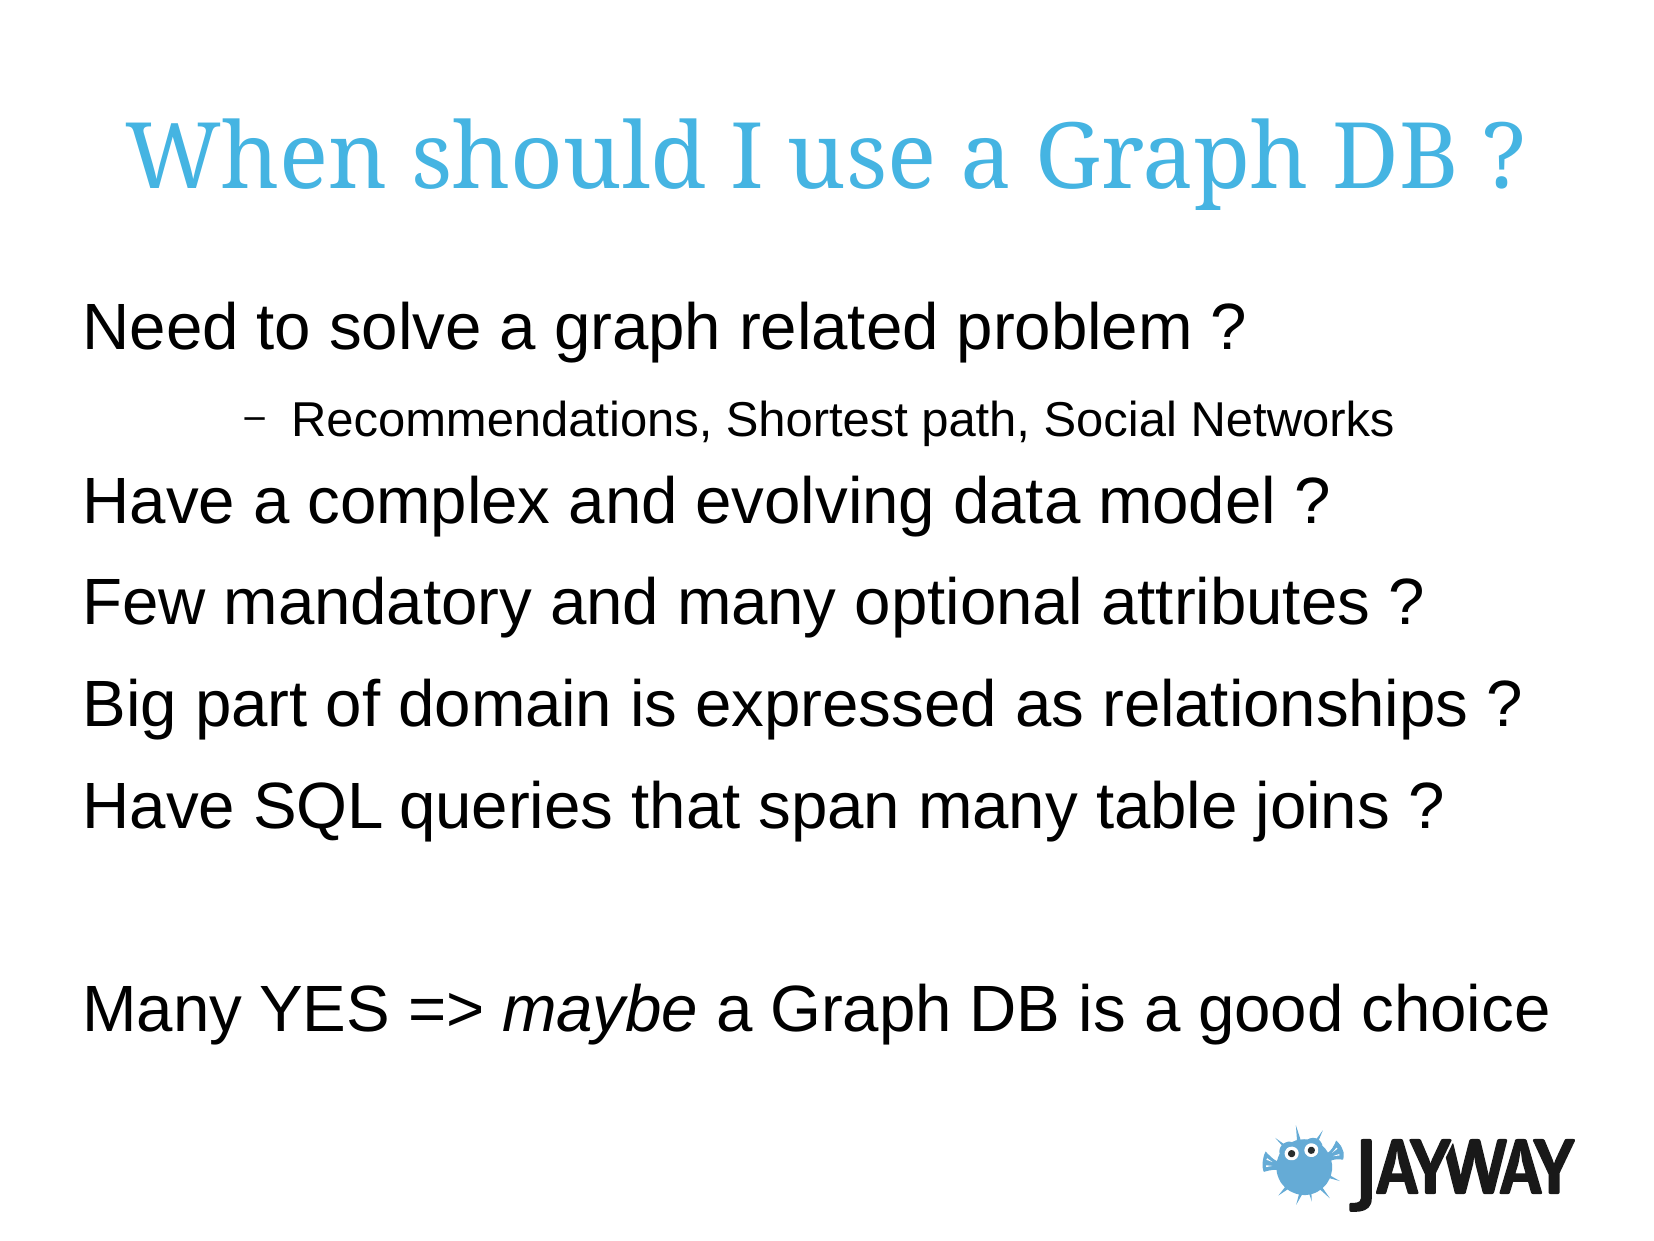

# When should I use a Graph DB ?
Need to solve a graph related problem ?
Recommendations, Shortest path, Social Networks
Have a complex and evolving data model ?
Few mandatory and many optional attributes ?
Big part of domain is expressed as relationships ?
Have SQL queries that span many table joins ?
Many YES => maybe a Graph DB is a good choice